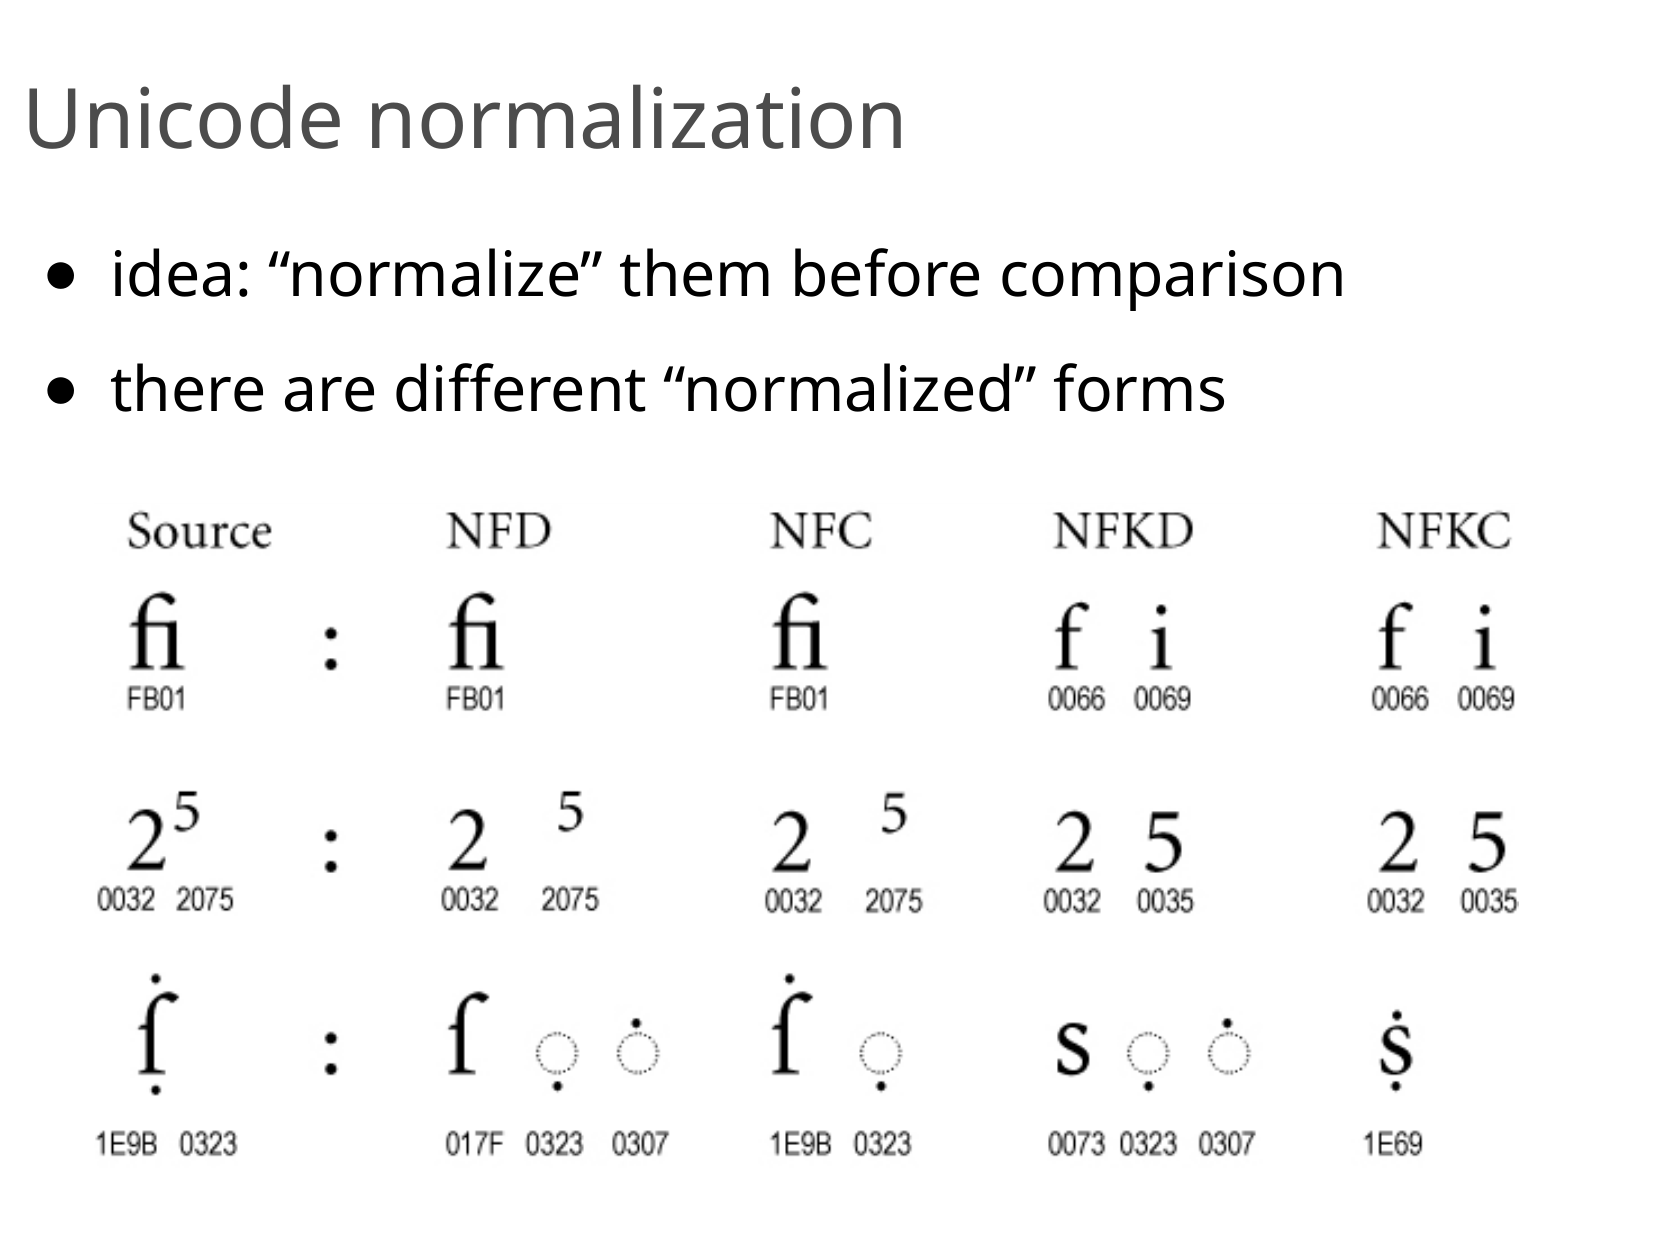

# Unicode normalization
idea: “normalize” them before comparison
there are different “normalized” forms